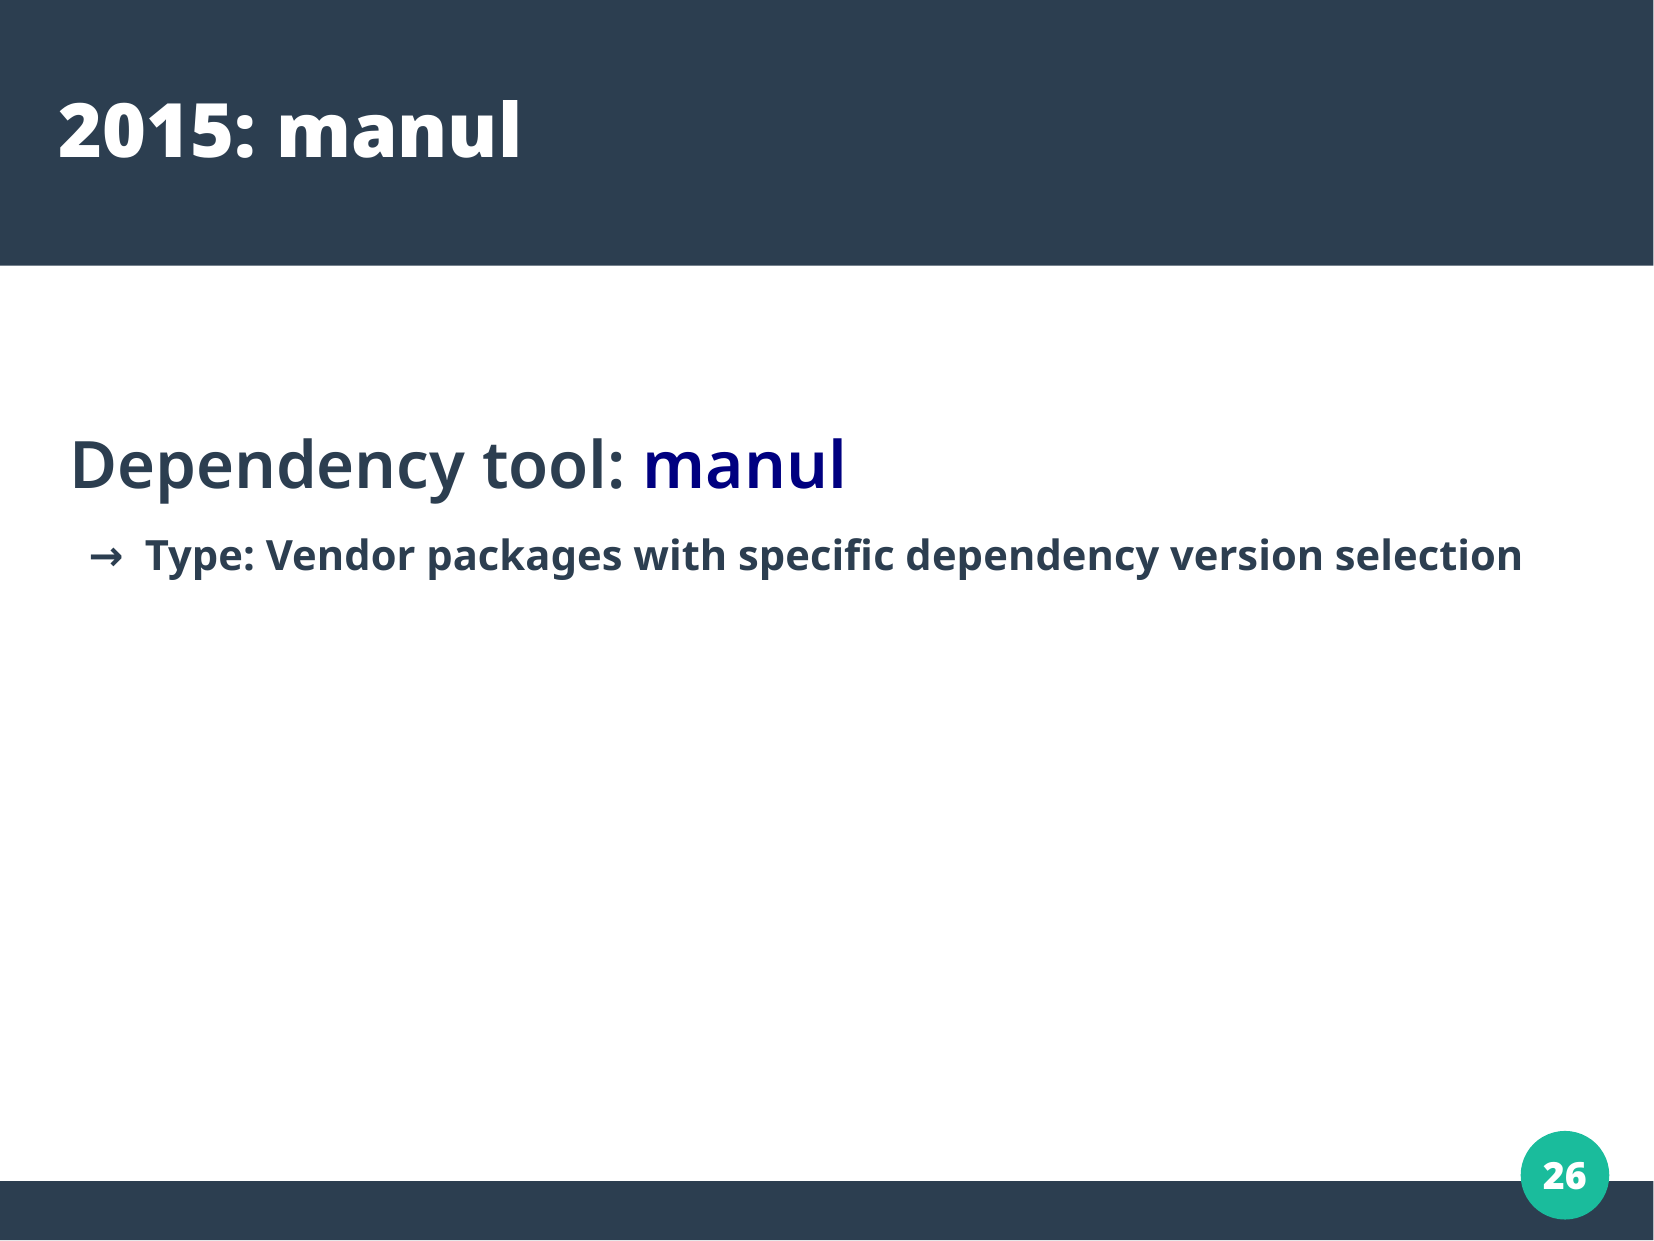

# 2015: manul
Dependency tool: manul
→ Type: Vendor packages with specific dependency version selection
26